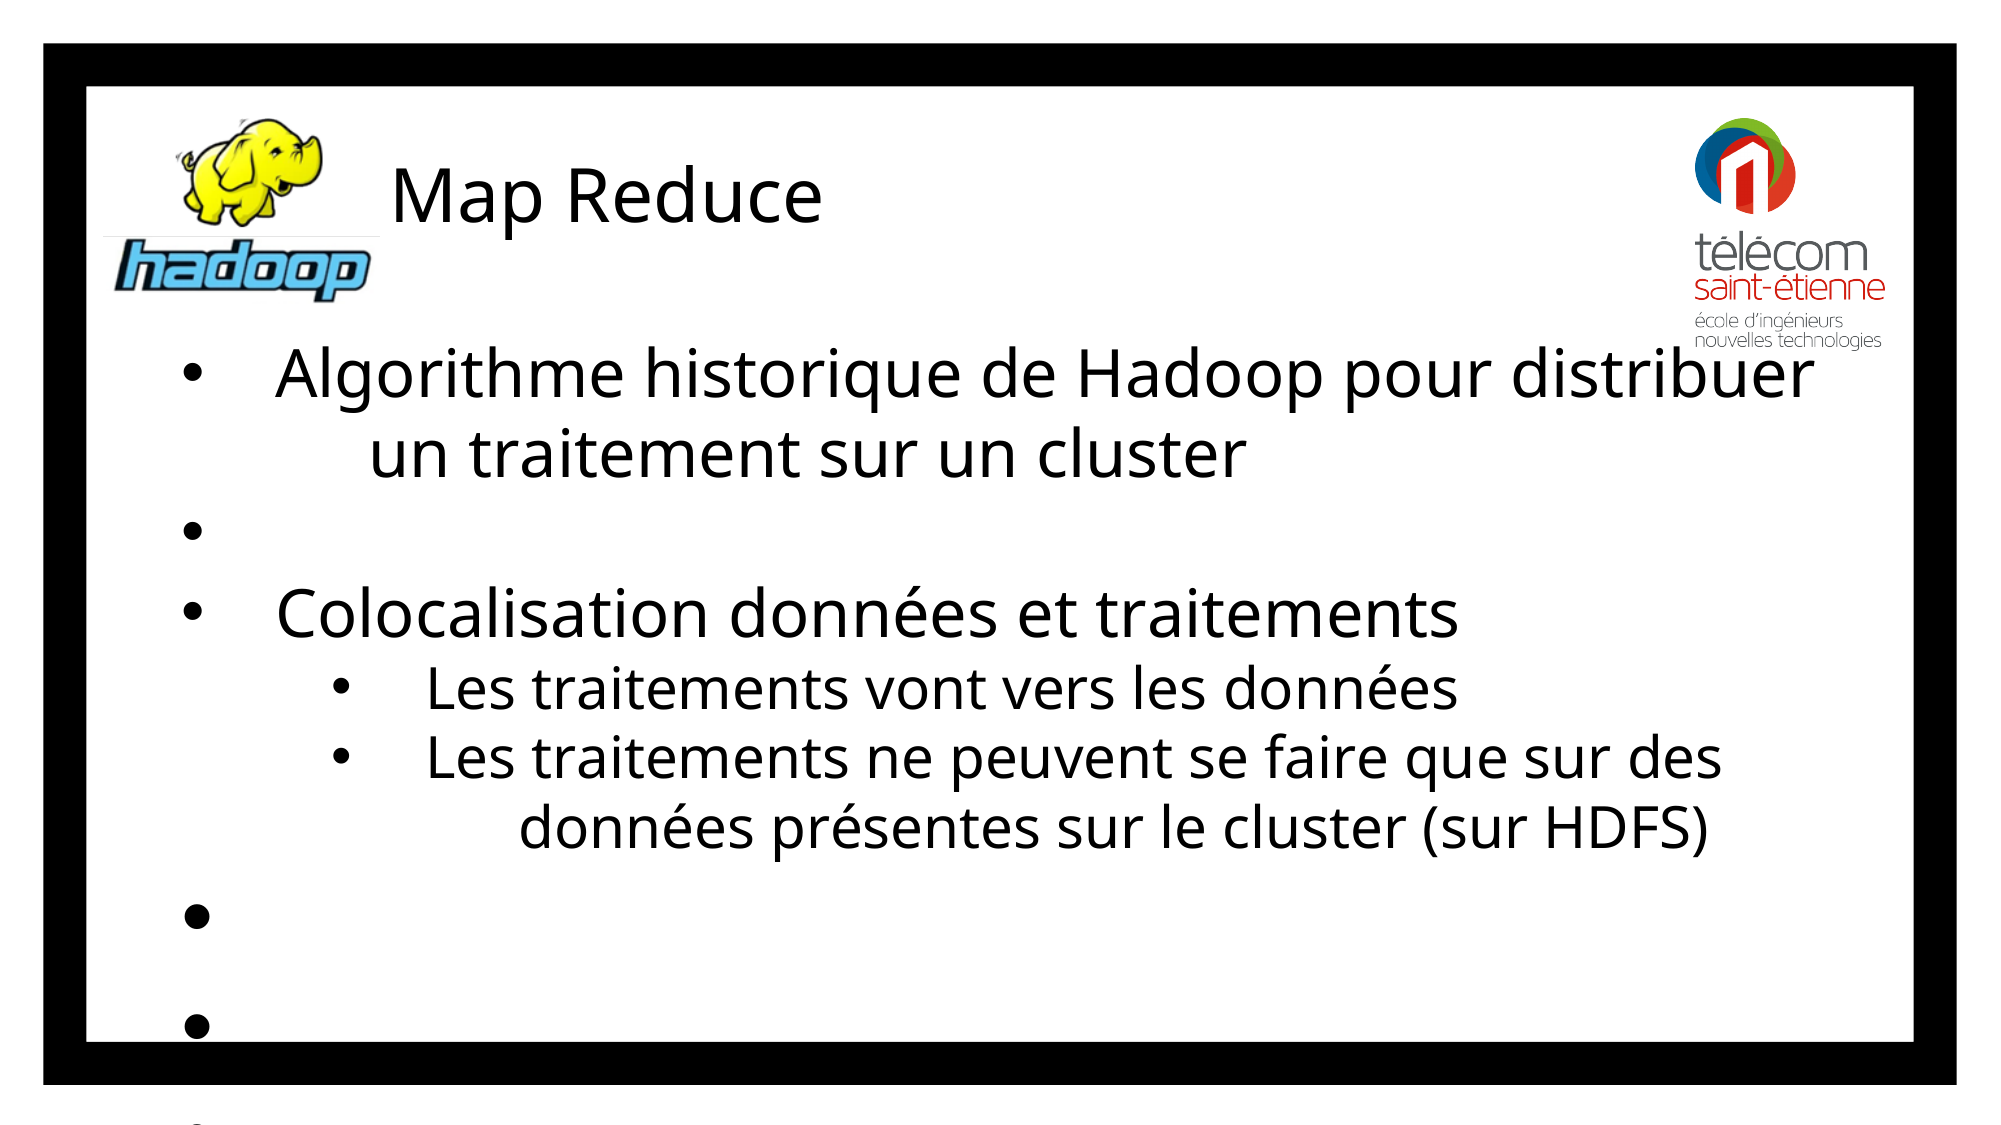

# Map Reduce
Algorithme historique de Hadoop pour distribuer un traitement sur un cluster
Colocalisation données et traitements
Les traitements vont vers les données
Les traitements ne peuvent se faire que sur des données présentes sur le cluster (sur HDFS)